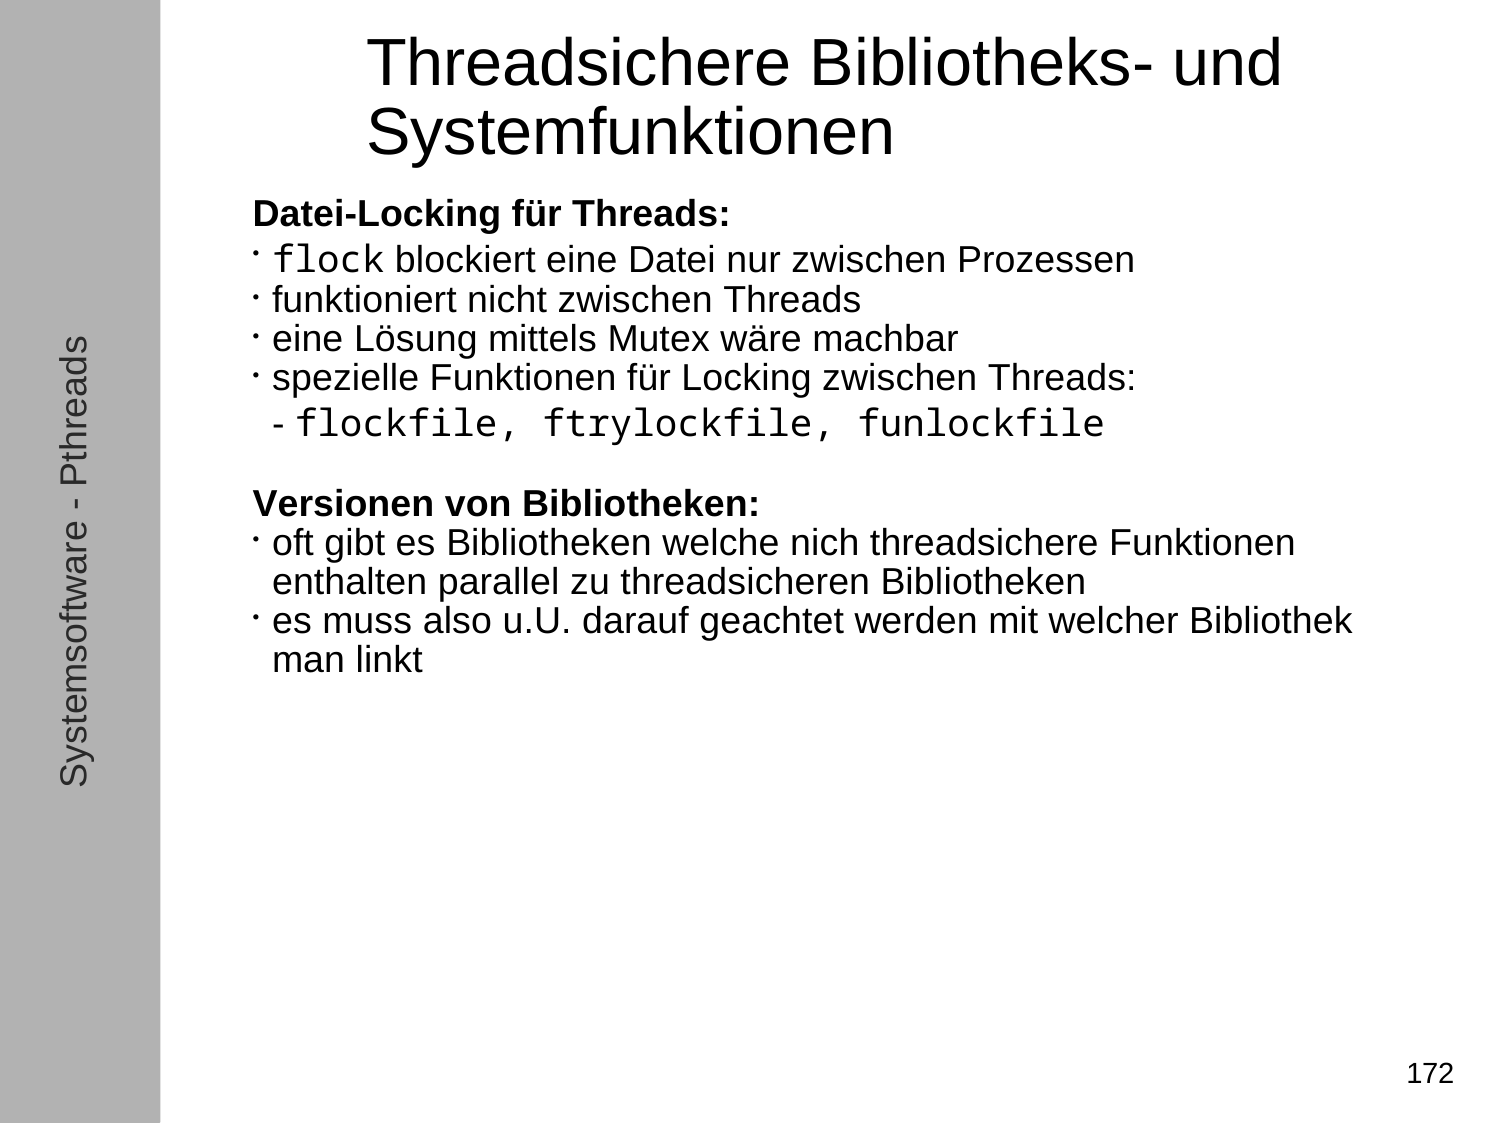

Threadsichere Bibliotheks- und
Systemfunktionen
Datei-Locking für Threads:
flock blockiert eine Datei nur zwischen Prozessen
funktioniert nicht zwischen Threads
eine Lösung mittels Mutex wäre machbar
spezielle Funktionen für Locking zwischen Threads:
- flockfile, ftrylockfile, funlockfile
Versionen von Bibliotheken:
oft gibt es Bibliotheken welche nich threadsichere Funktionen enthalten parallel zu threadsicheren Bibliotheken
es muss also u.U. darauf geachtet werden mit welcher Bibliothek man linkt
Systemsoftware - Pthreads